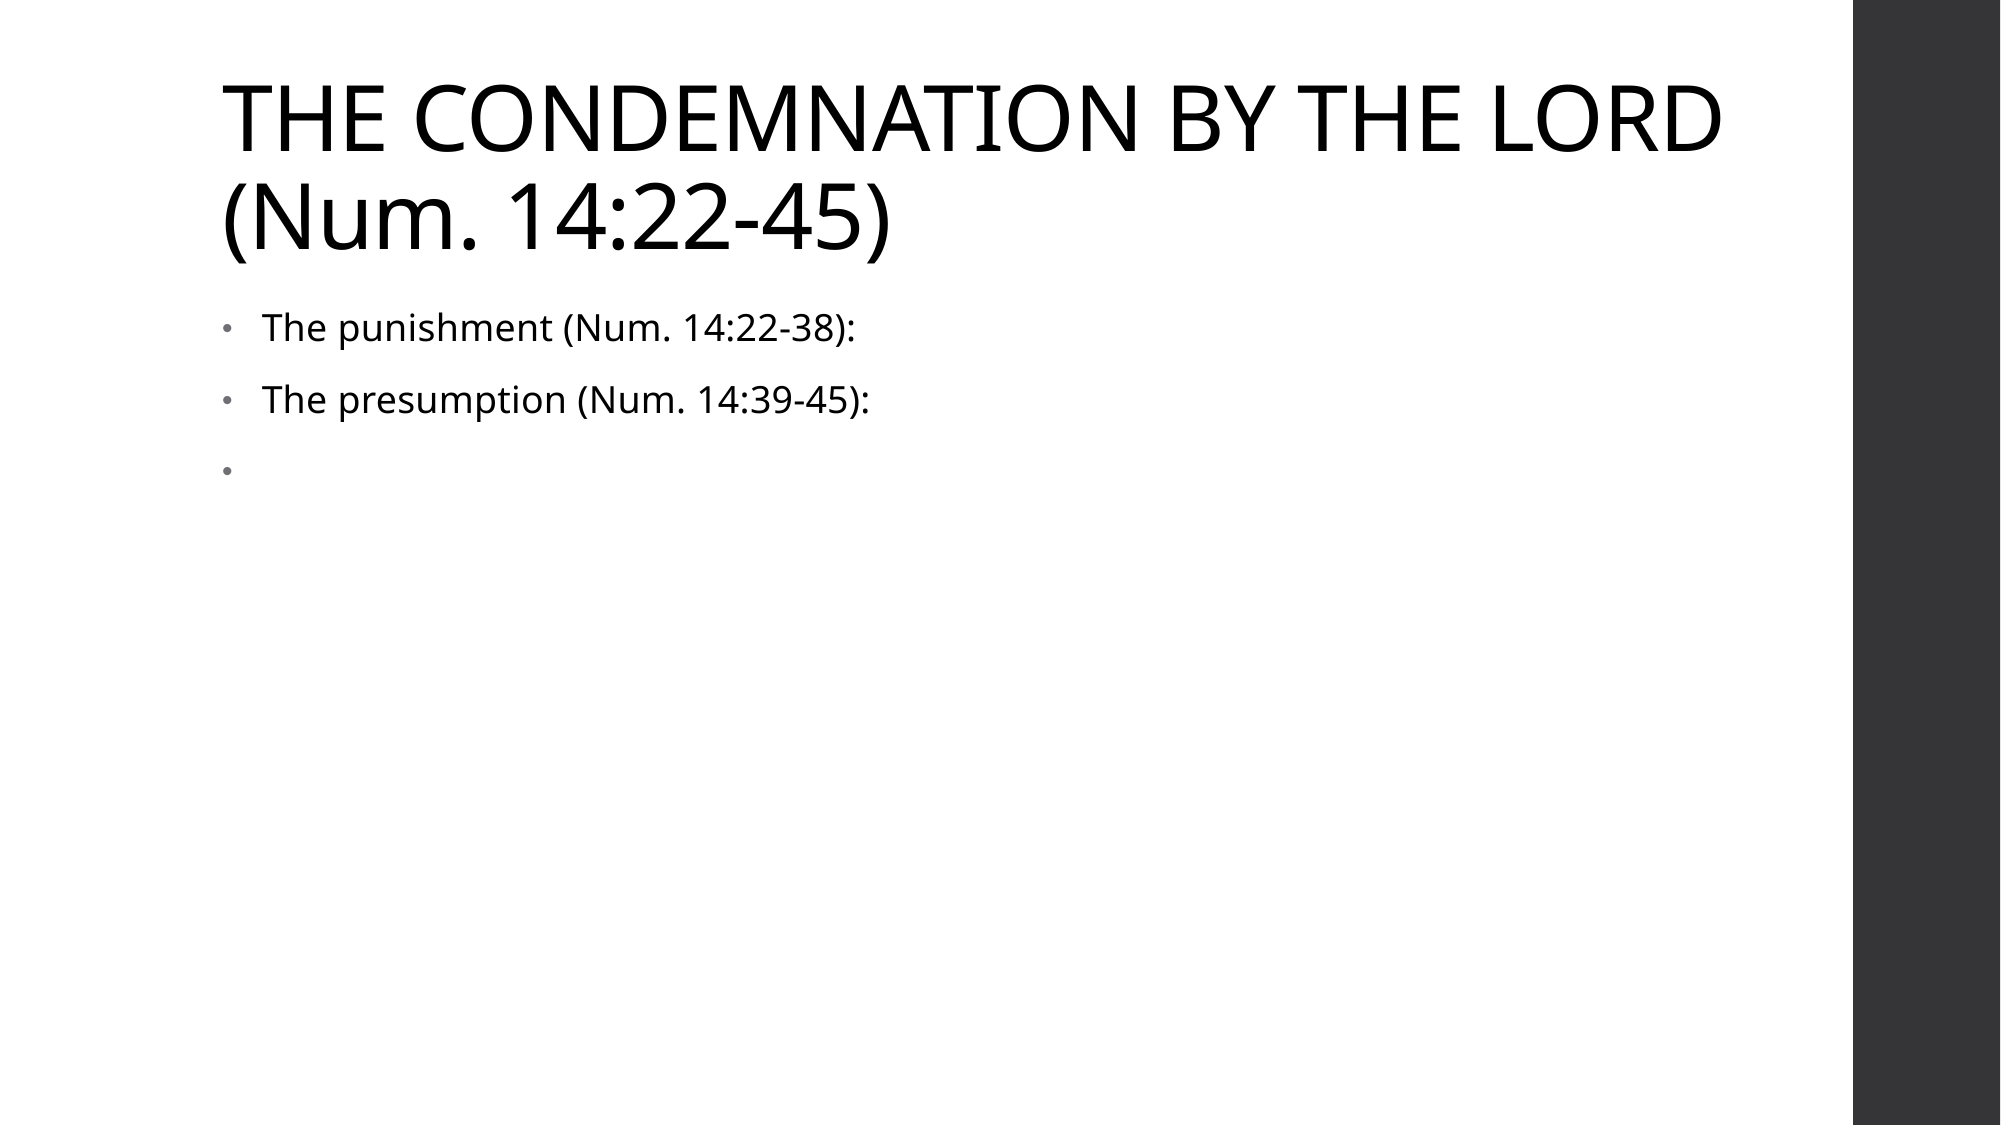

# THE CONDEMNATION BY THE LORD (Num. 14:22-45)
 The punishment (Num. 14:22-38):
 The presumption (Num. 14:39-45):